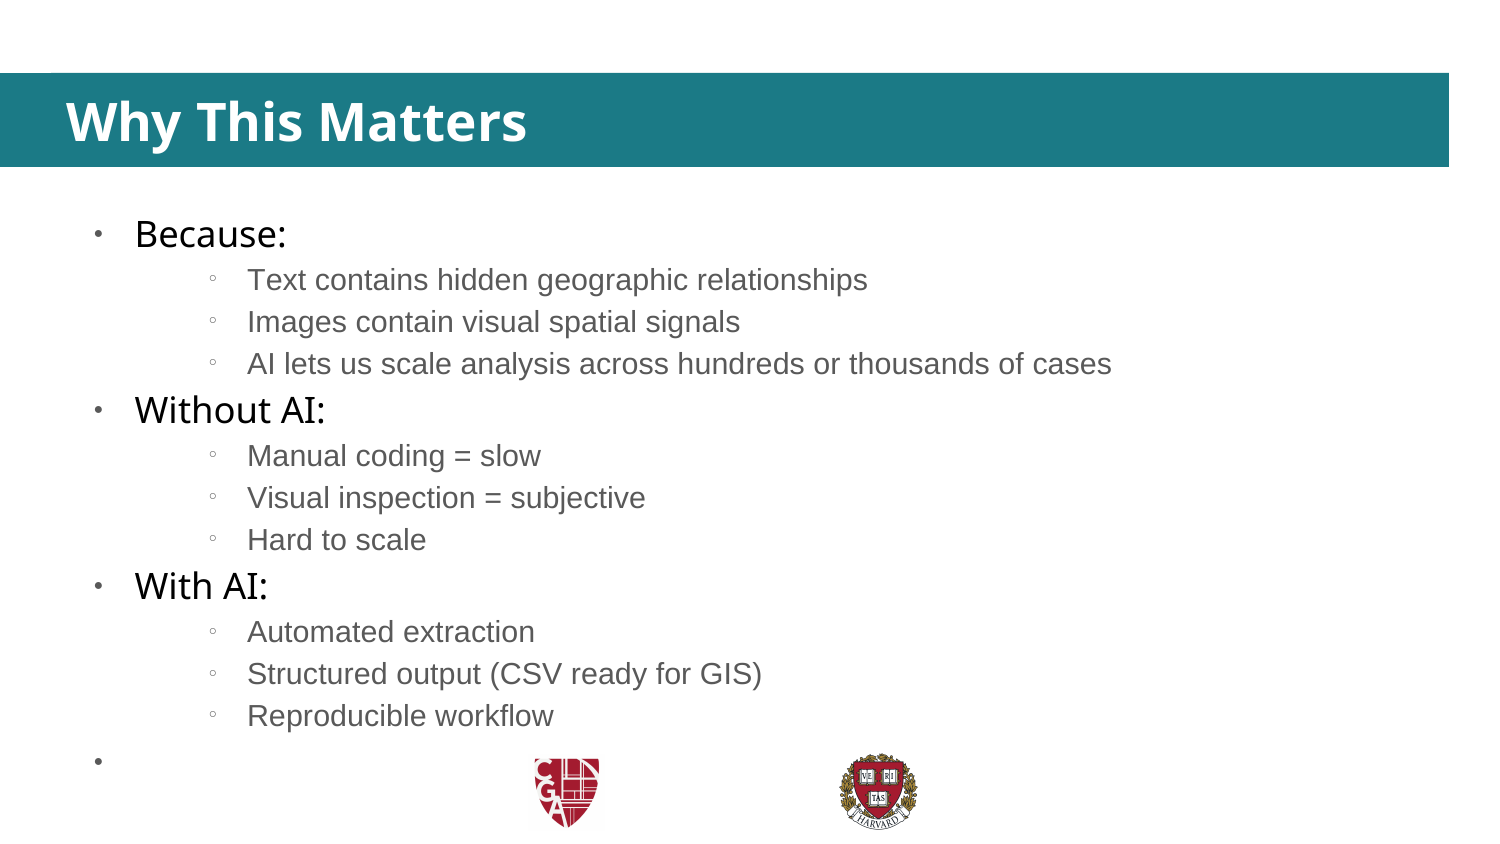

# Why This Matters
Because:
Text contains hidden geographic relationships
Images contain visual spatial signals
AI lets us scale analysis across hundreds or thousands of cases
Without AI:
Manual coding = slow
Visual inspection = subjective
Hard to scale
With AI:
Automated extraction
Structured output (CSV ready for GIS)
Reproducible workflow